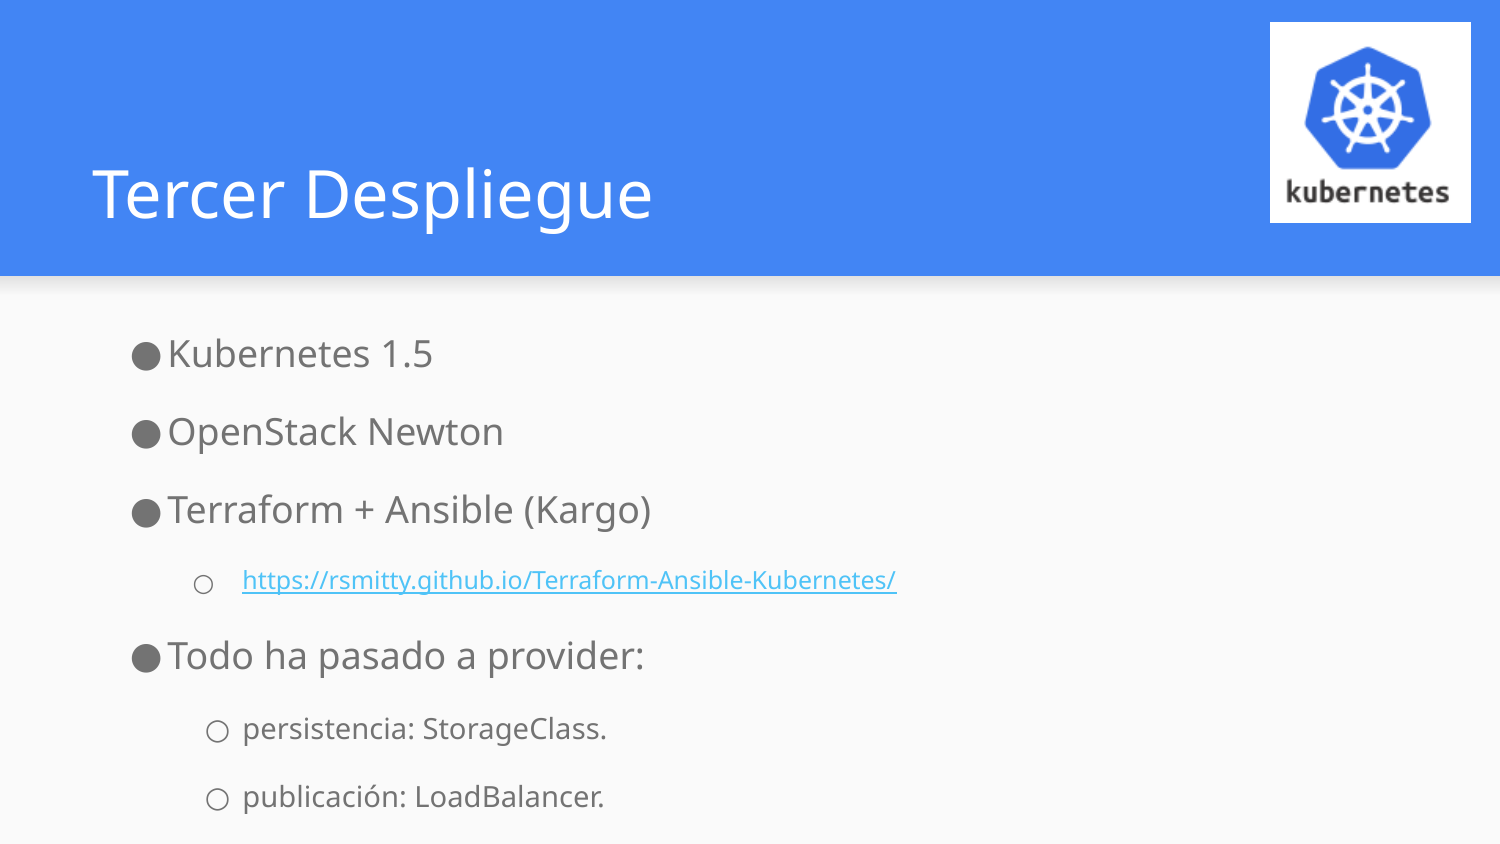

# Tercer Despliegue
Kubernetes 1.5
OpenStack Newton
Terraform + Ansible (Kargo)
https://rsmitty.github.io/Terraform-Ansible-Kubernetes/
Todo ha pasado a provider:
persistencia: StorageClass.
publicación: LoadBalancer.
Fichero de configuración de Kubernetes con OpenStack.